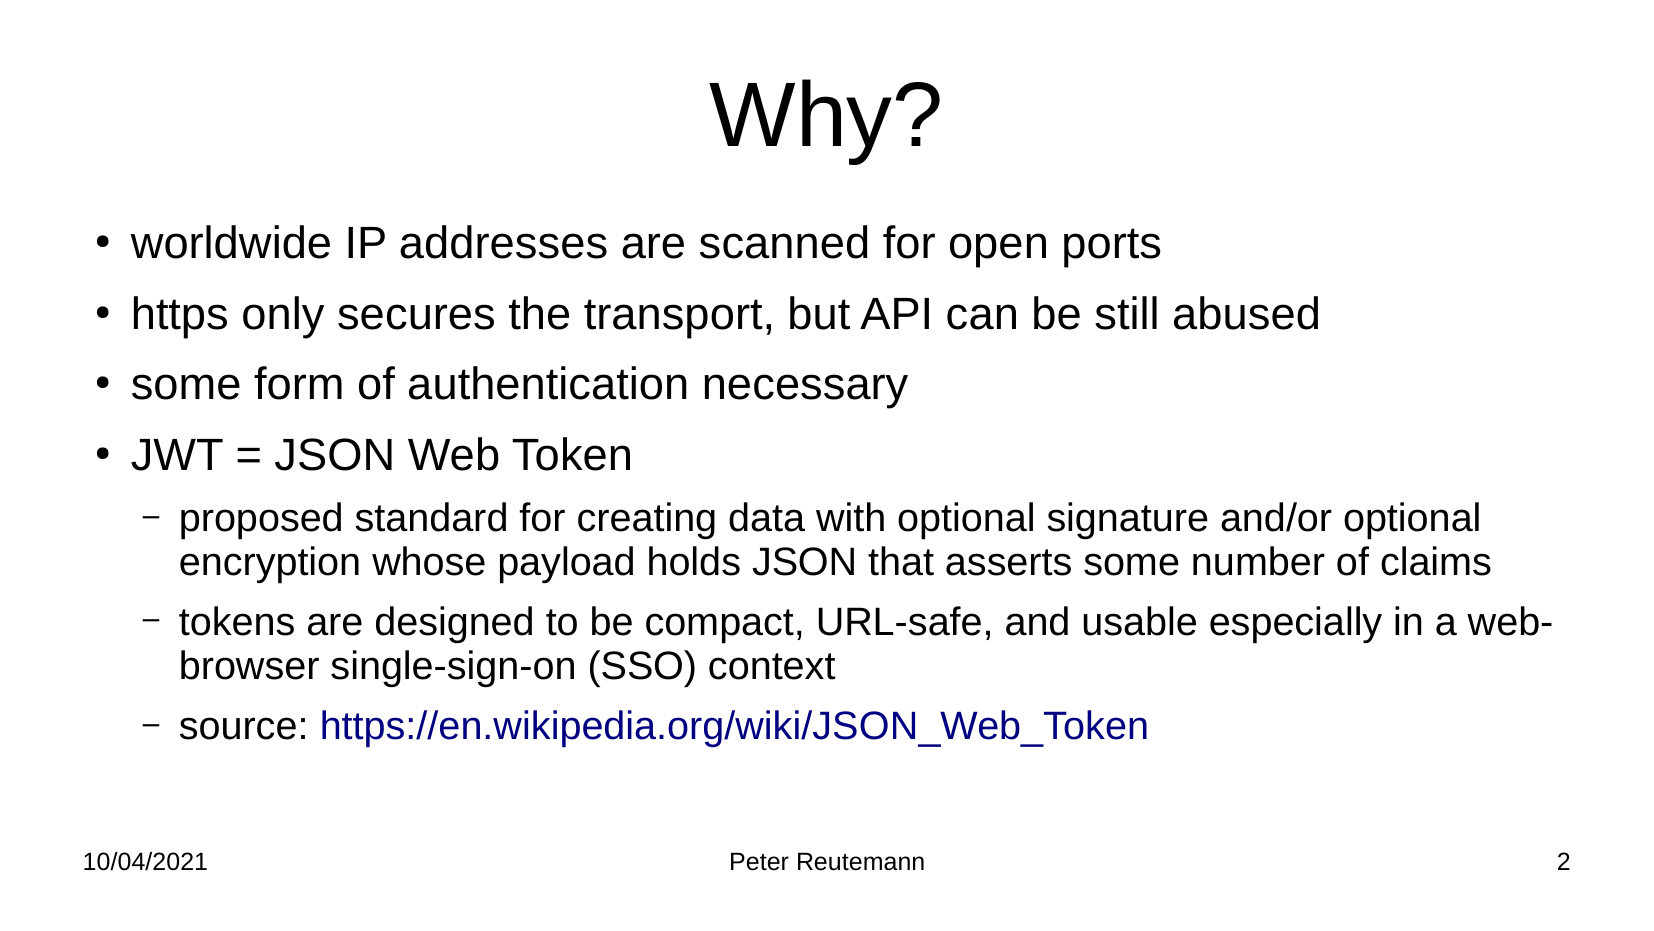

# Why?
worldwide IP addresses are scanned for open ports
https only secures the transport, but API can be still abused
some form of authentication necessary
JWT = JSON Web Token
proposed standard for creating data with optional signature and/or optional encryption whose payload holds JSON that asserts some number of claims
tokens are designed to be compact, URL-safe, and usable especially in a web-browser single-sign-on (SSO) context
source: https://en.wikipedia.org/wiki/JSON_Web_Token
10/04/2021
Peter Reutemann
2